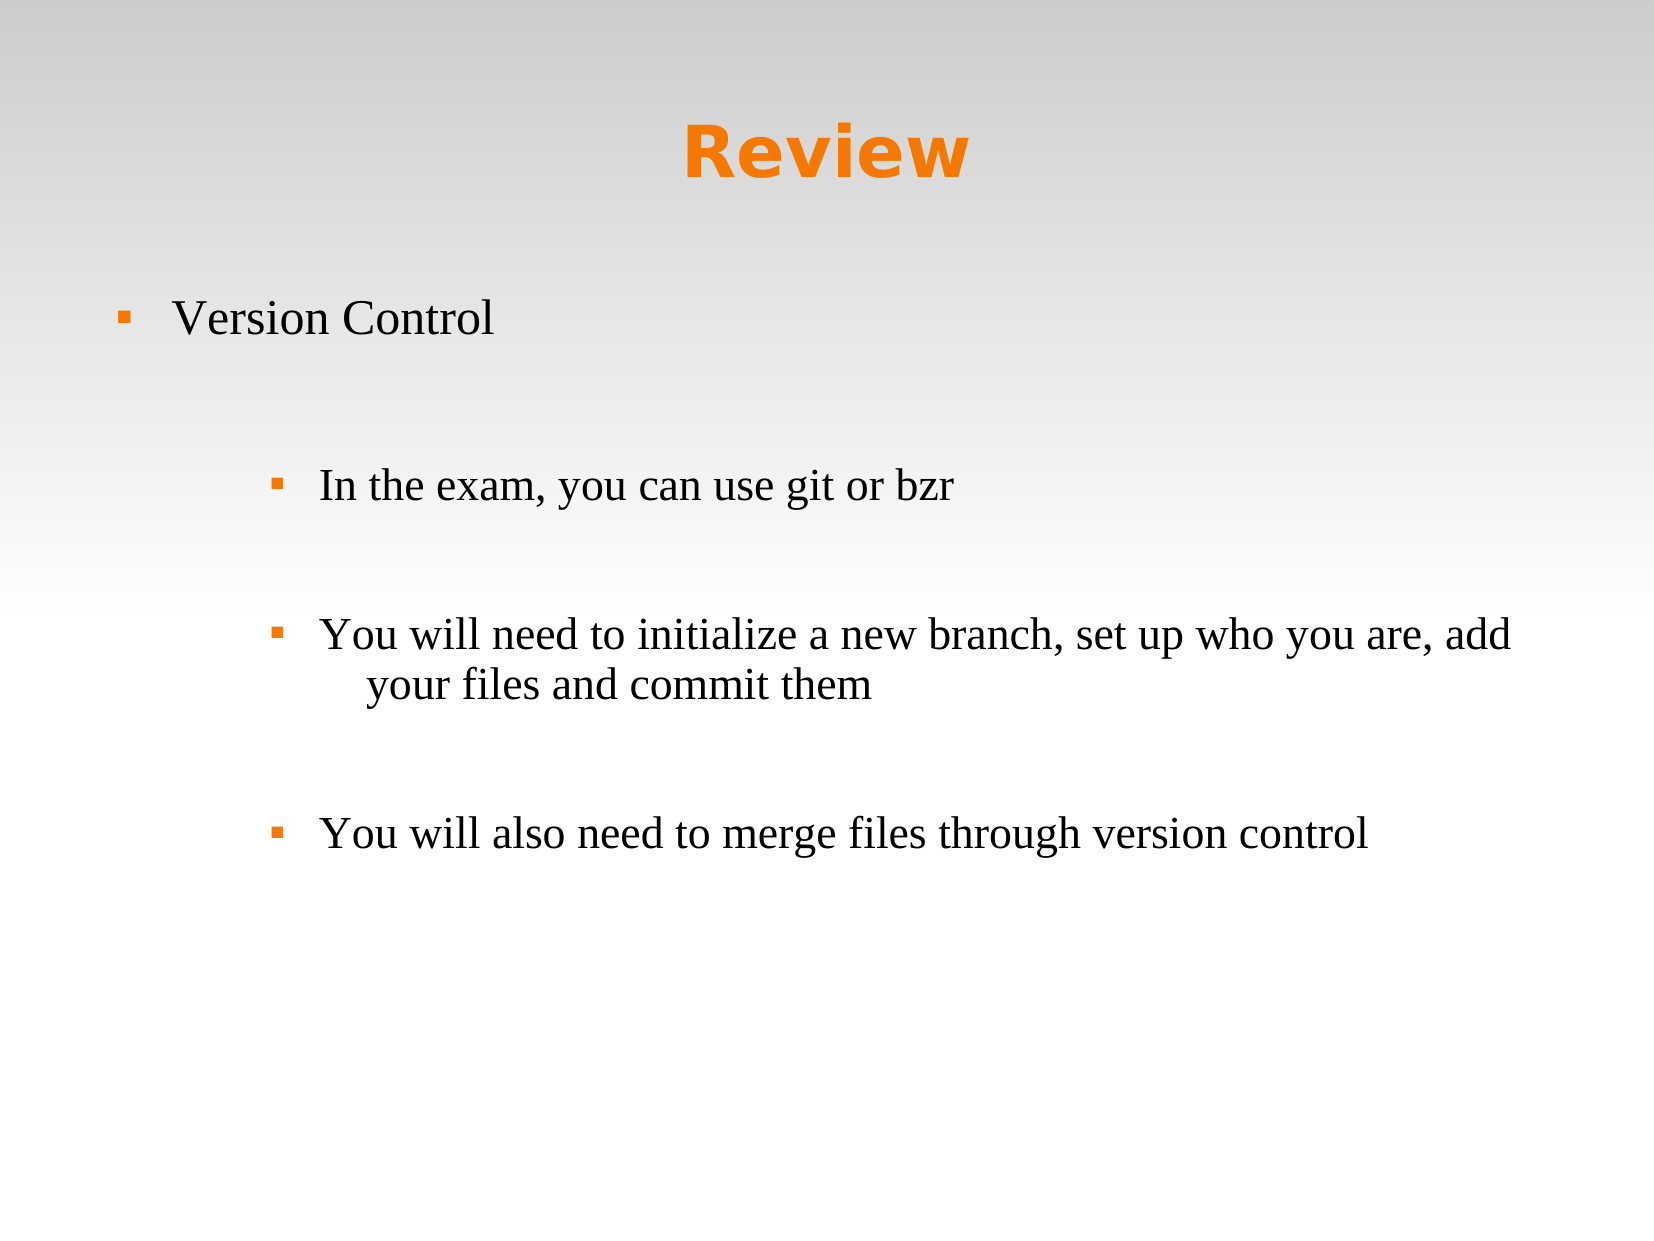

# Review
Version Control
In the exam, you can use git or bzr
You will need to initialize a new branch, set up who you are, add your files and commit them
You will also need to merge files through version control